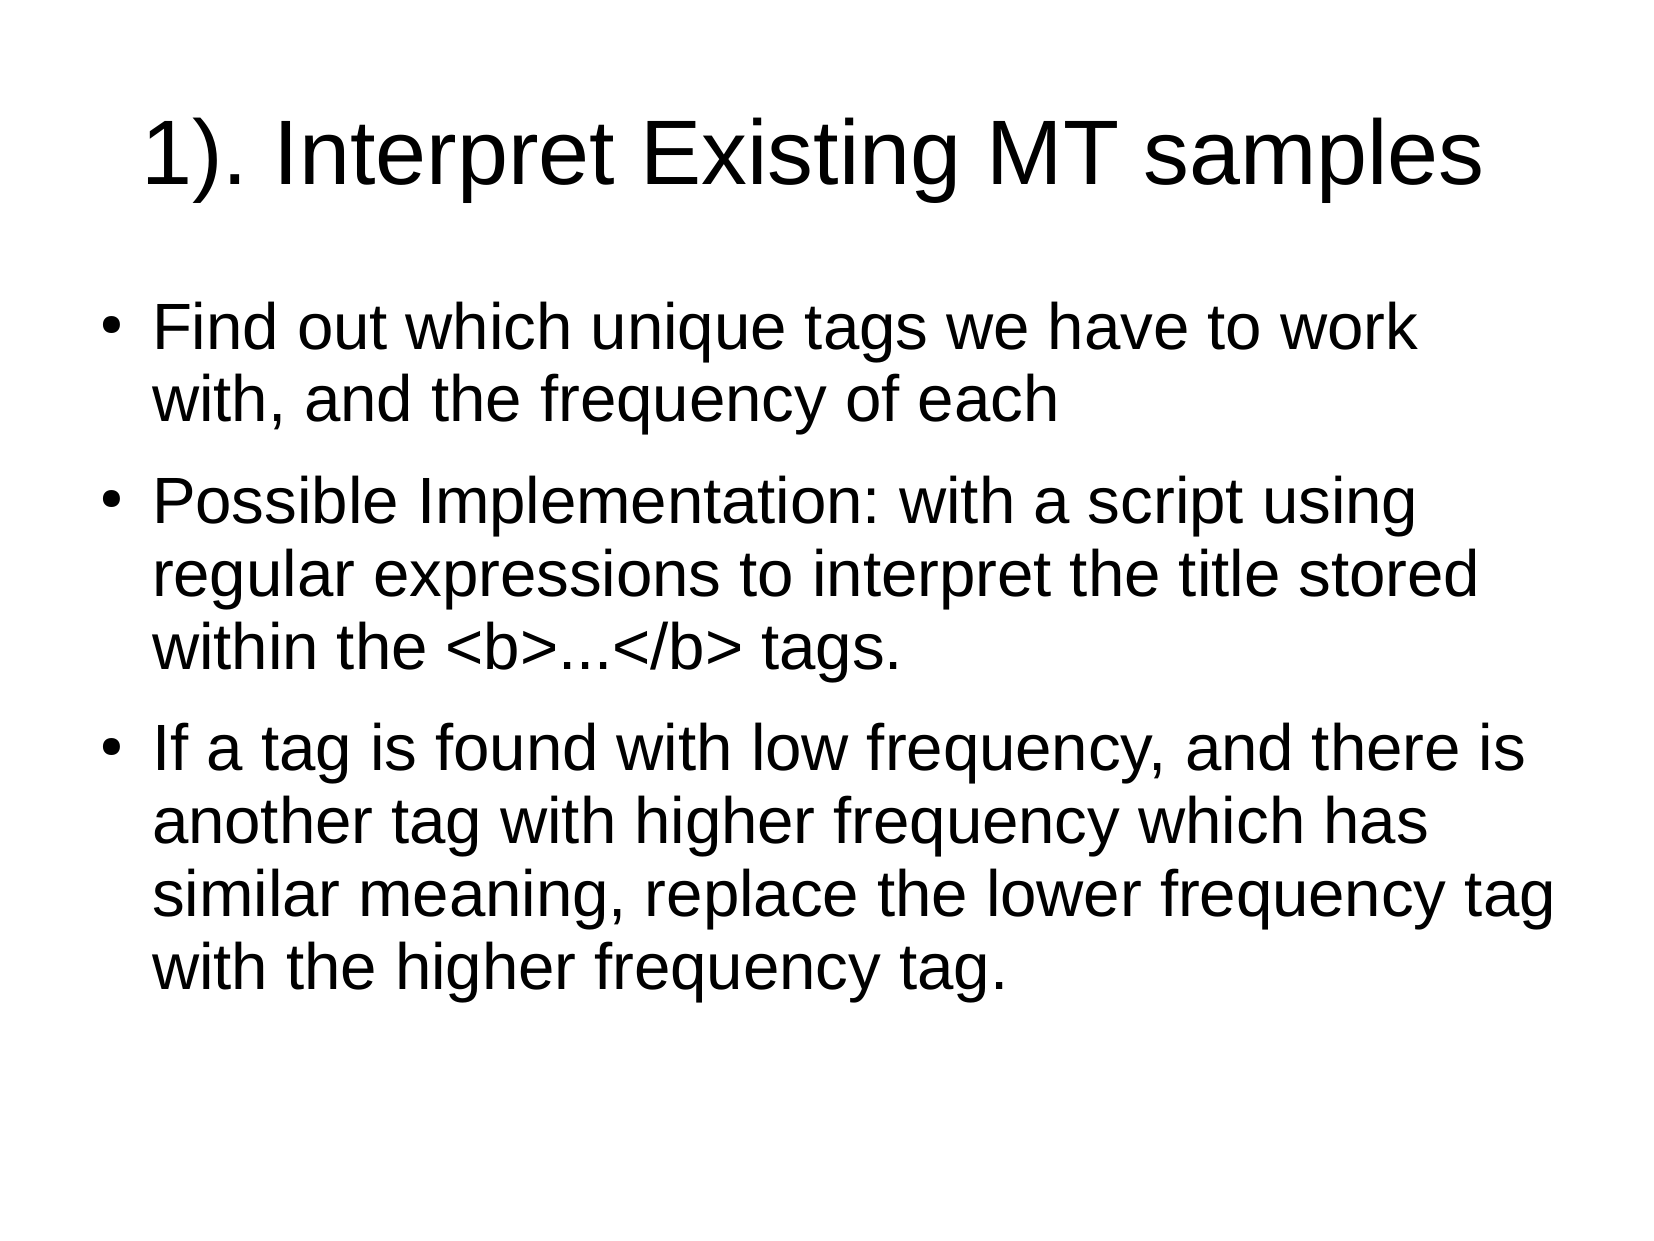

# 1). Interpret Existing MT samples
Find out which unique tags we have to work with, and the frequency of each
Possible Implementation: with a script using regular expressions to interpret the title stored within the <b>...</b> tags.
If a tag is found with low frequency, and there is another tag with higher frequency which has similar meaning, replace the lower frequency tag with the higher frequency tag.